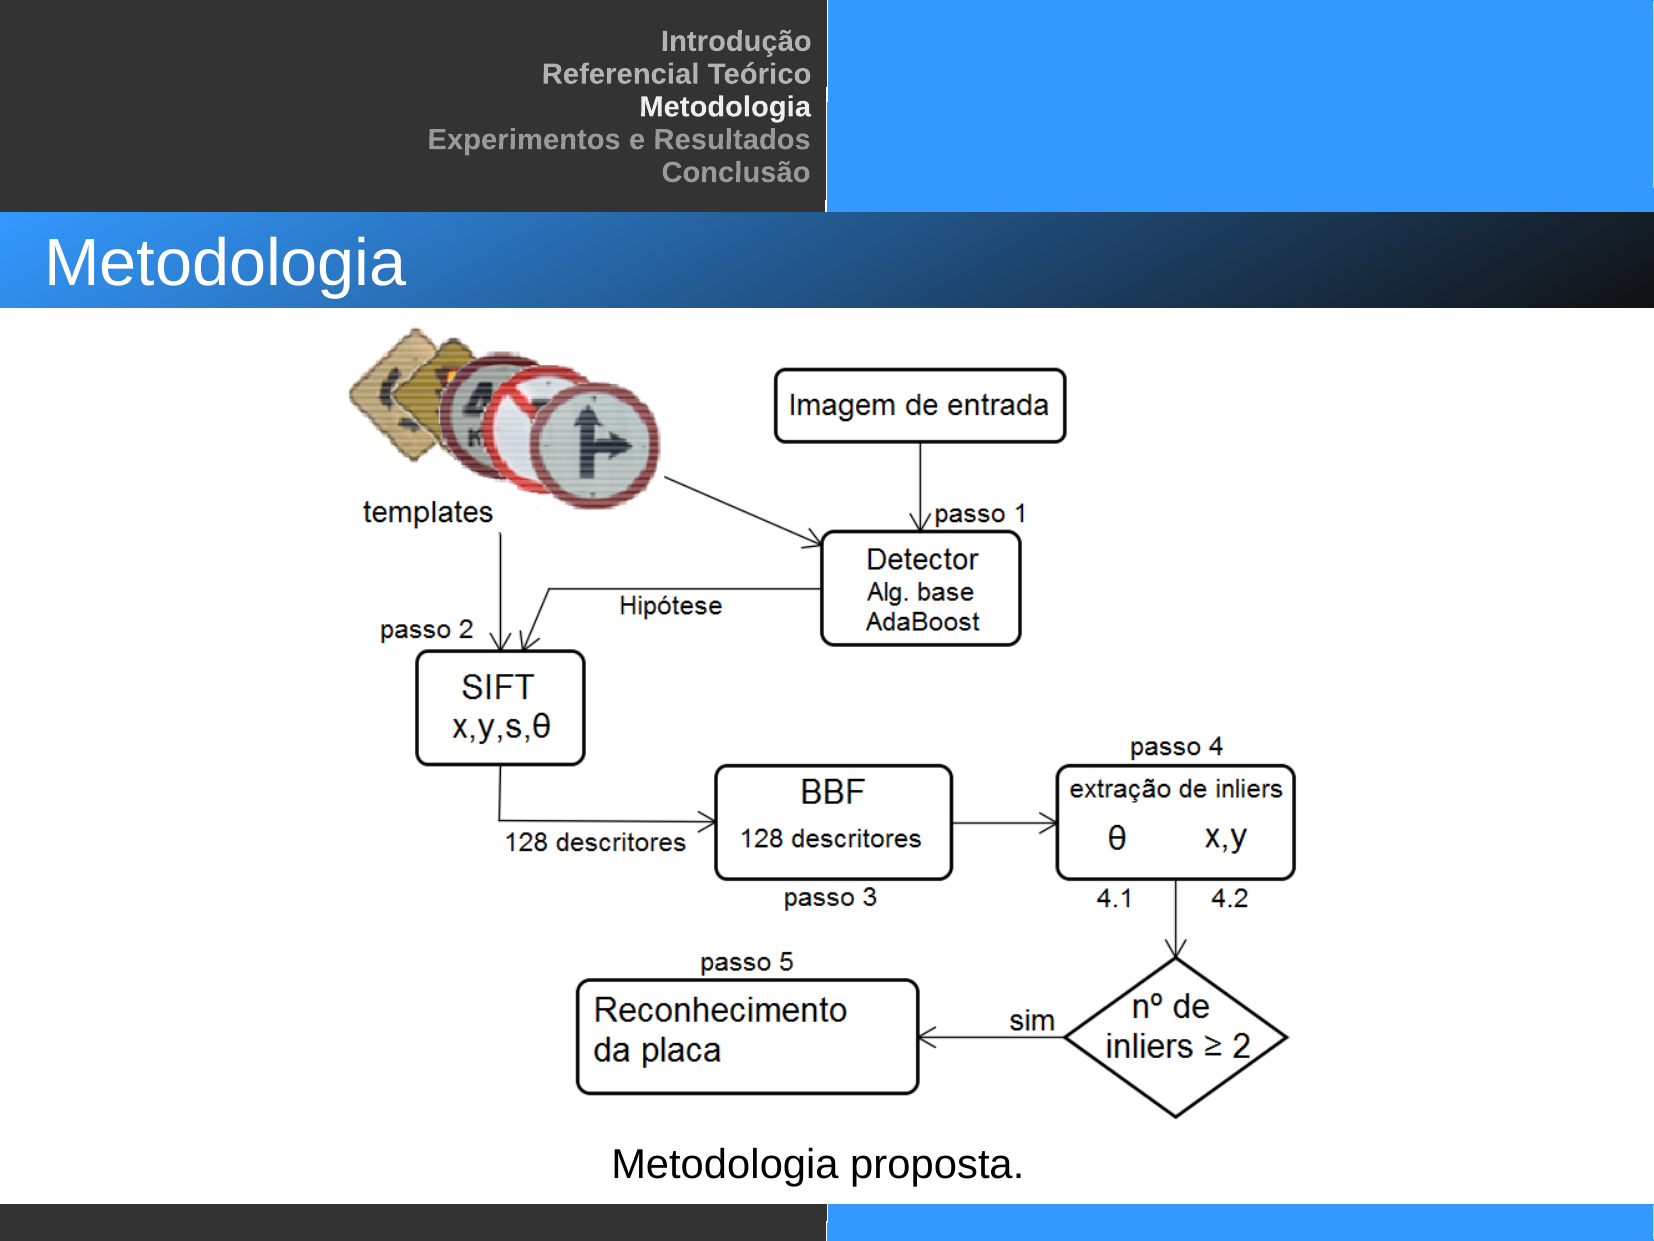

Introdução
Referencial Teórico
Metodologia
Experimentos e Resultados
Conclusão
Metodologia
Metodologia proposta.